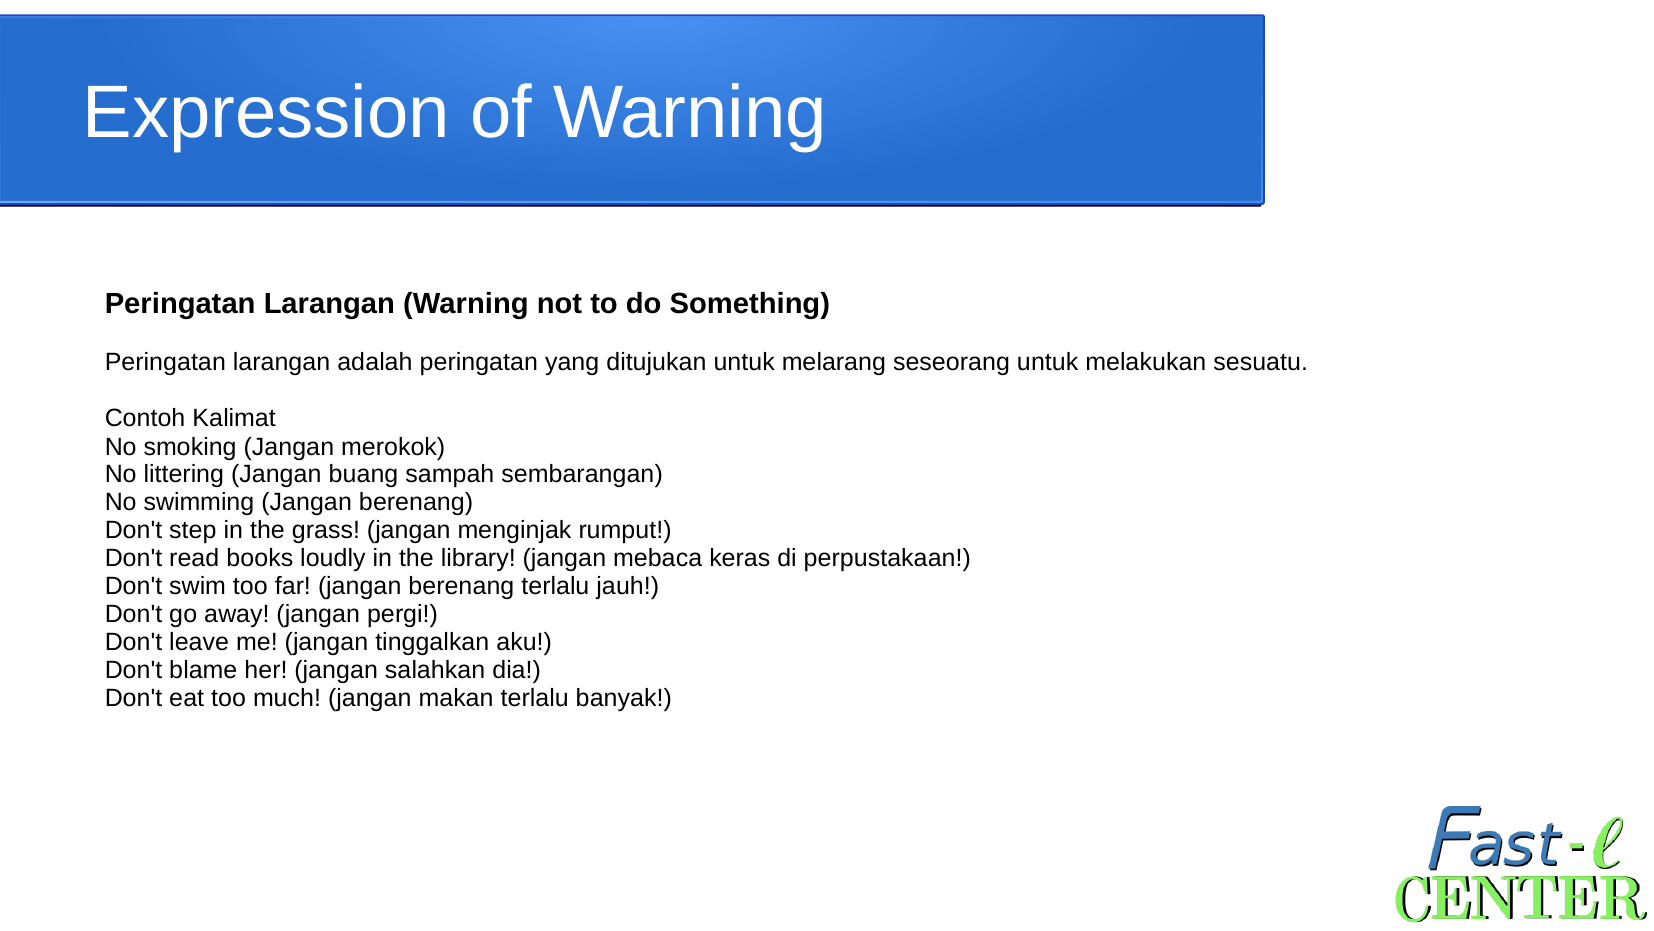

# Expression of Warning
Peringatan Larangan (Warning not to do Something)
Peringatan larangan adalah peringatan yang ditujukan untuk melarang seseorang untuk melakukan sesuatu.
Contoh Kalimat
No smoking (Jangan merokok)
No littering (Jangan buang sampah sembarangan)
No swimming (Jangan berenang)
Don't step in the grass! (jangan menginjak rumput!)
Don't read books loudly in the library! (jangan mebaca keras di perpustakaan!)
Don't swim too far! (jangan berenang terlalu jauh!)
Don't go away! (jangan pergi!)
Don't leave me! (jangan tinggalkan aku!)
Don't blame her! (jangan salahkan dia!)
Don't eat too much! (jangan makan terlalu banyak!)